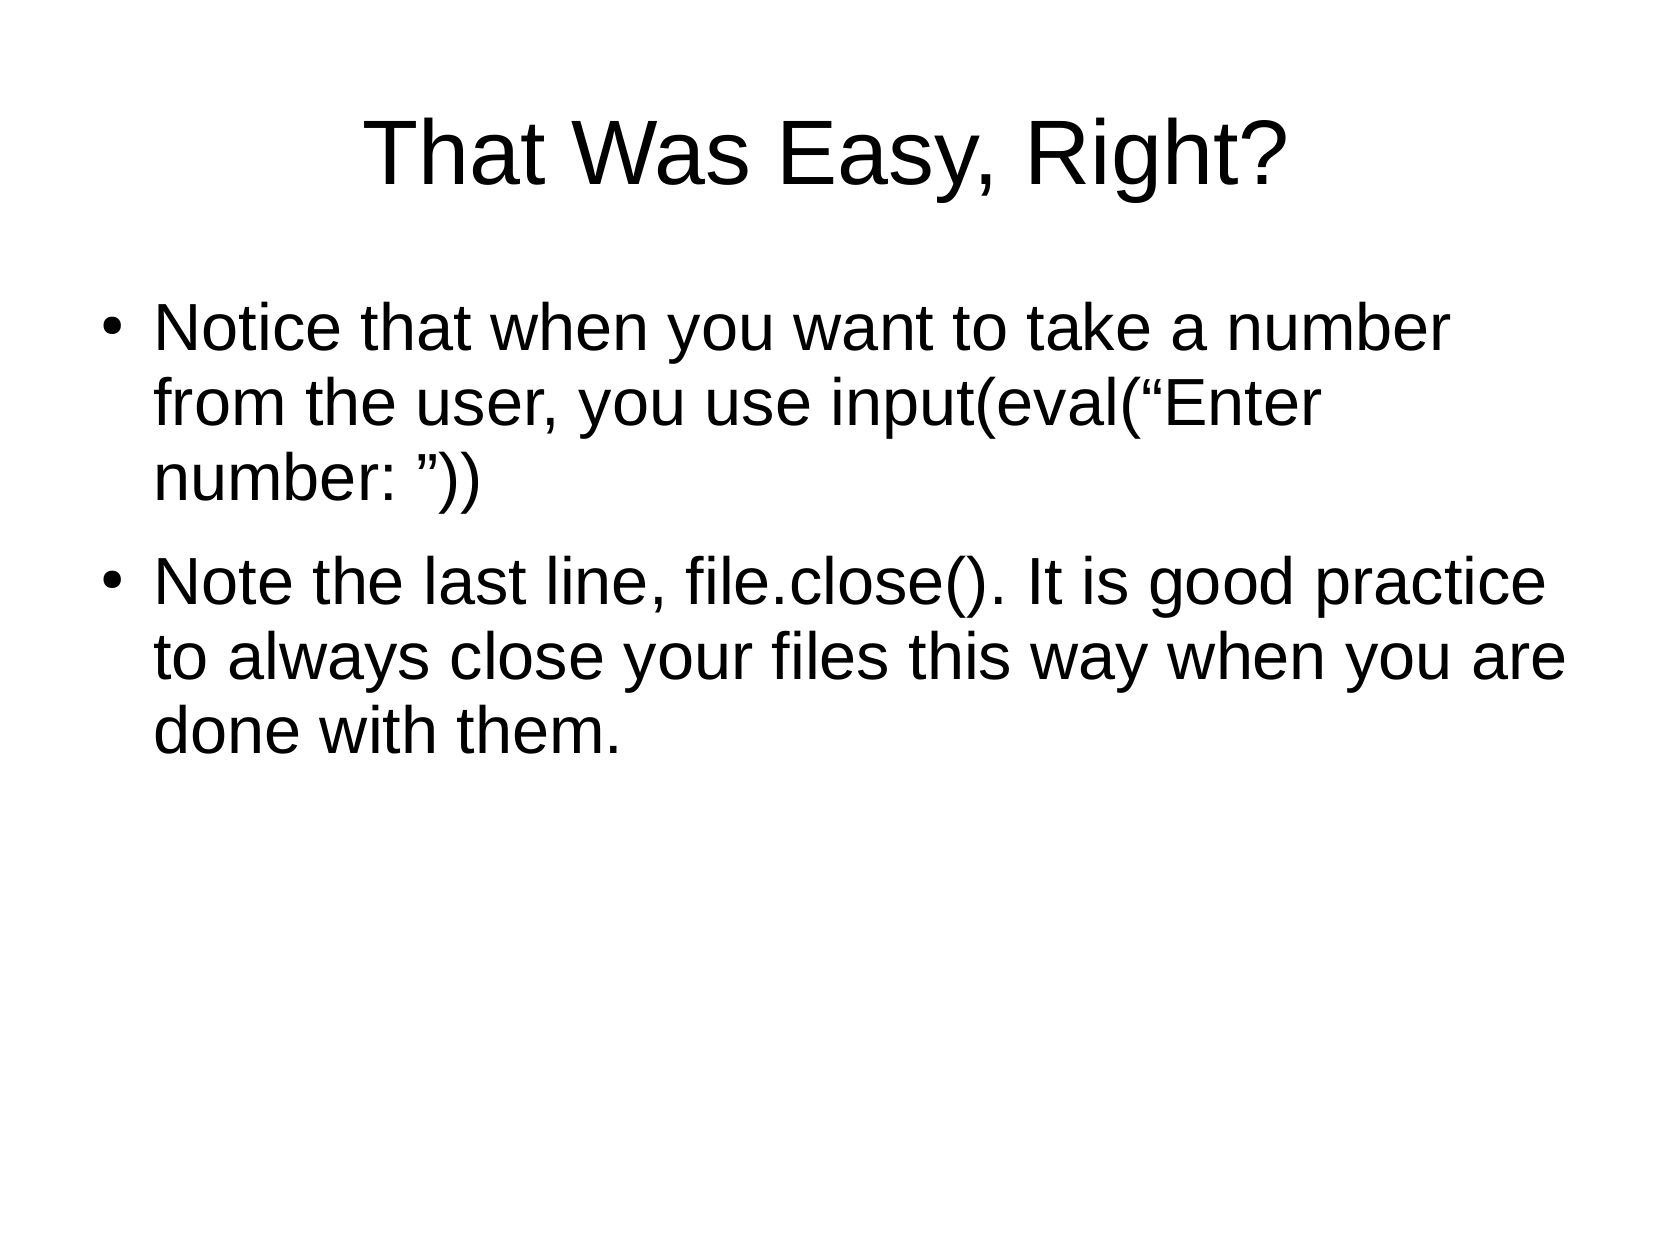

# That Was Easy, Right?
Notice that when you want to take a number from the user, you use input(eval(“Enter number: ”))
Note the last line, file.close(). It is good practice to always close your files this way when you are done with them.